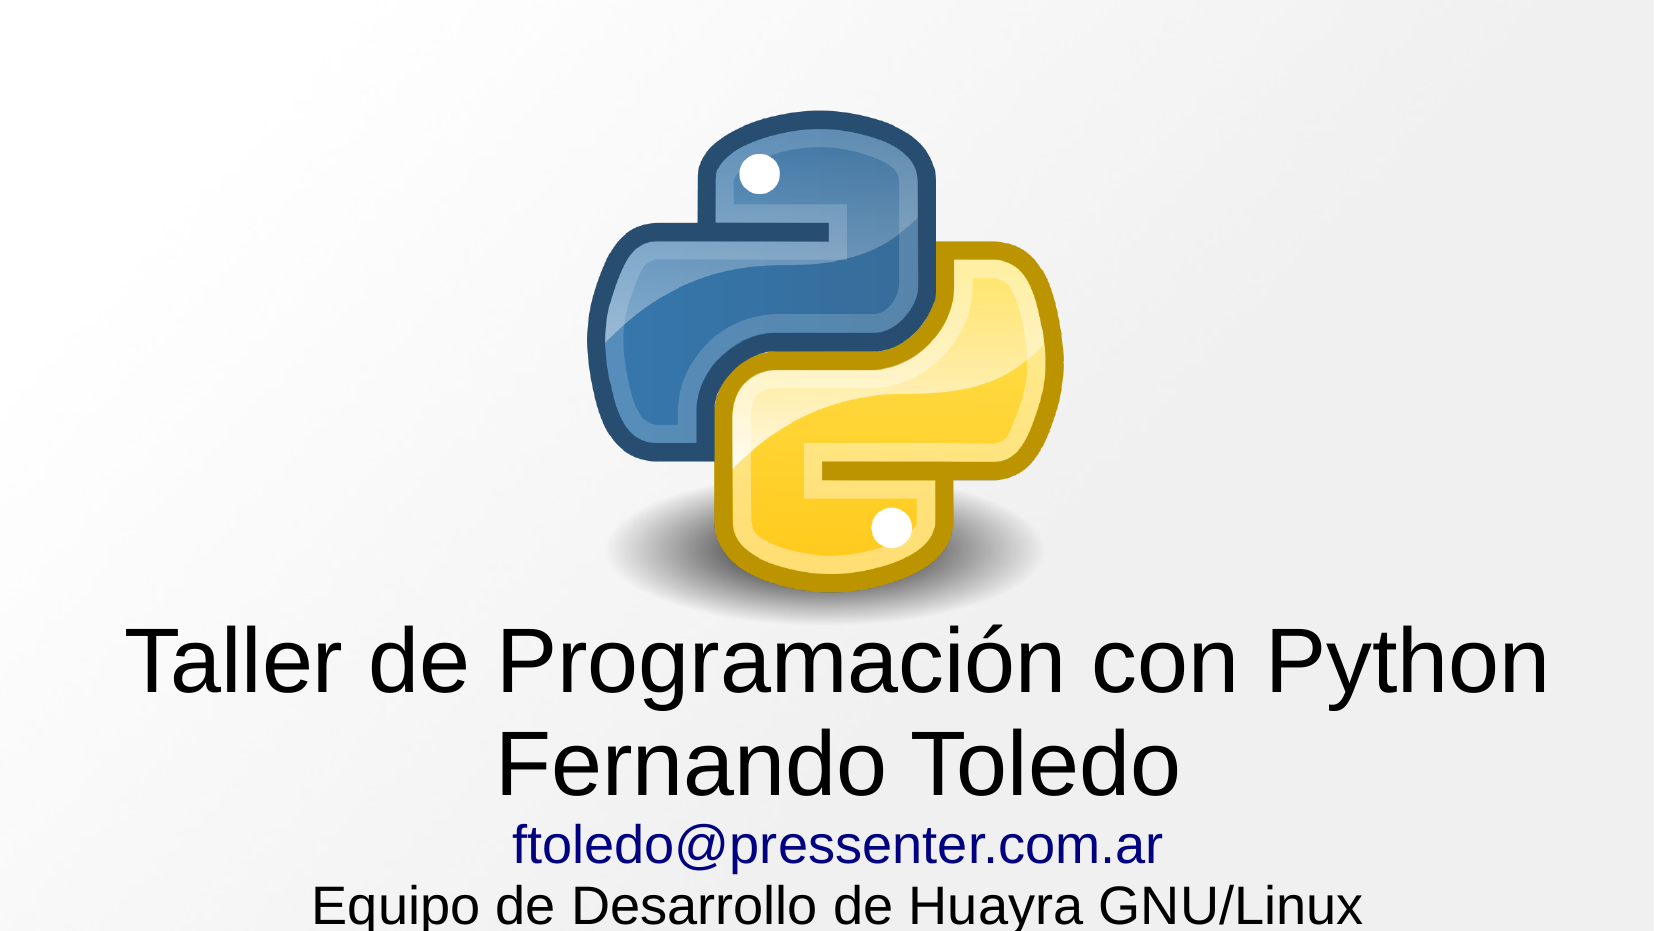

# Taller de Programación con Python Fernando Toledo ftoledo@pressenter.com.ar Equipo de Desarrollo de Huayra GNU/Linux